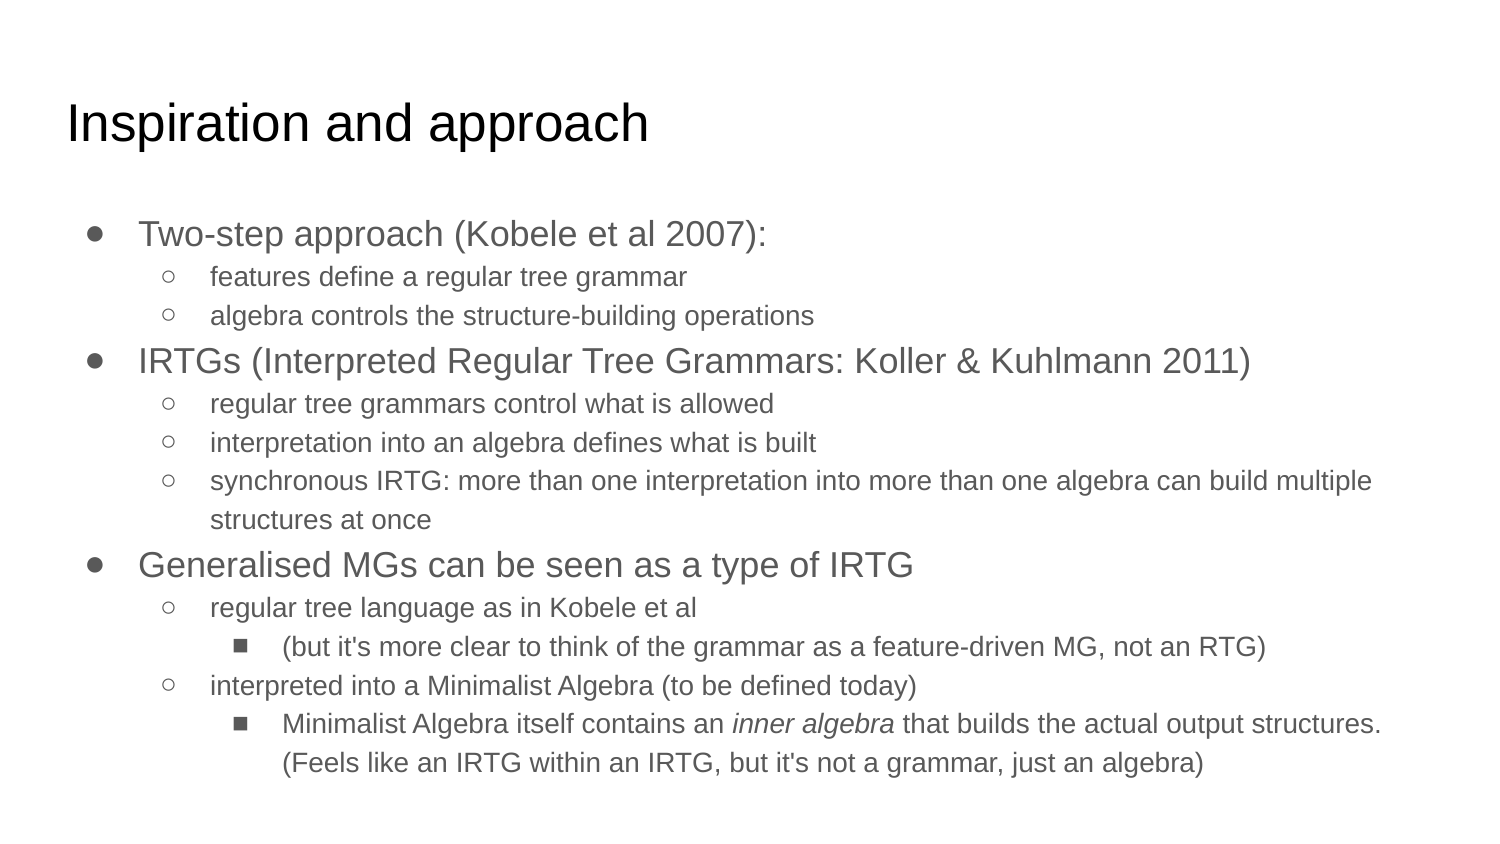

# Inspiration and approach
Two-step approach (Kobele et al 2007):
features define a regular tree grammar
algebra controls the structure-building operations
IRTGs (Interpreted Regular Tree Grammars: Koller & Kuhlmann 2011)
regular tree grammars control what is allowed
interpretation into an algebra defines what is built
synchronous IRTG: more than one interpretation into more than one algebra can build multiple structures at once
Generalised MGs can be seen as a type of IRTG
regular tree language as in Kobele et al
(but it's more clear to think of the grammar as a feature-driven MG, not an RTG)
interpreted into a Minimalist Algebra (to be defined today)
Minimalist Algebra itself contains an inner algebra that builds the actual output structures. (Feels like an IRTG within an IRTG, but it's not a grammar, just an algebra)